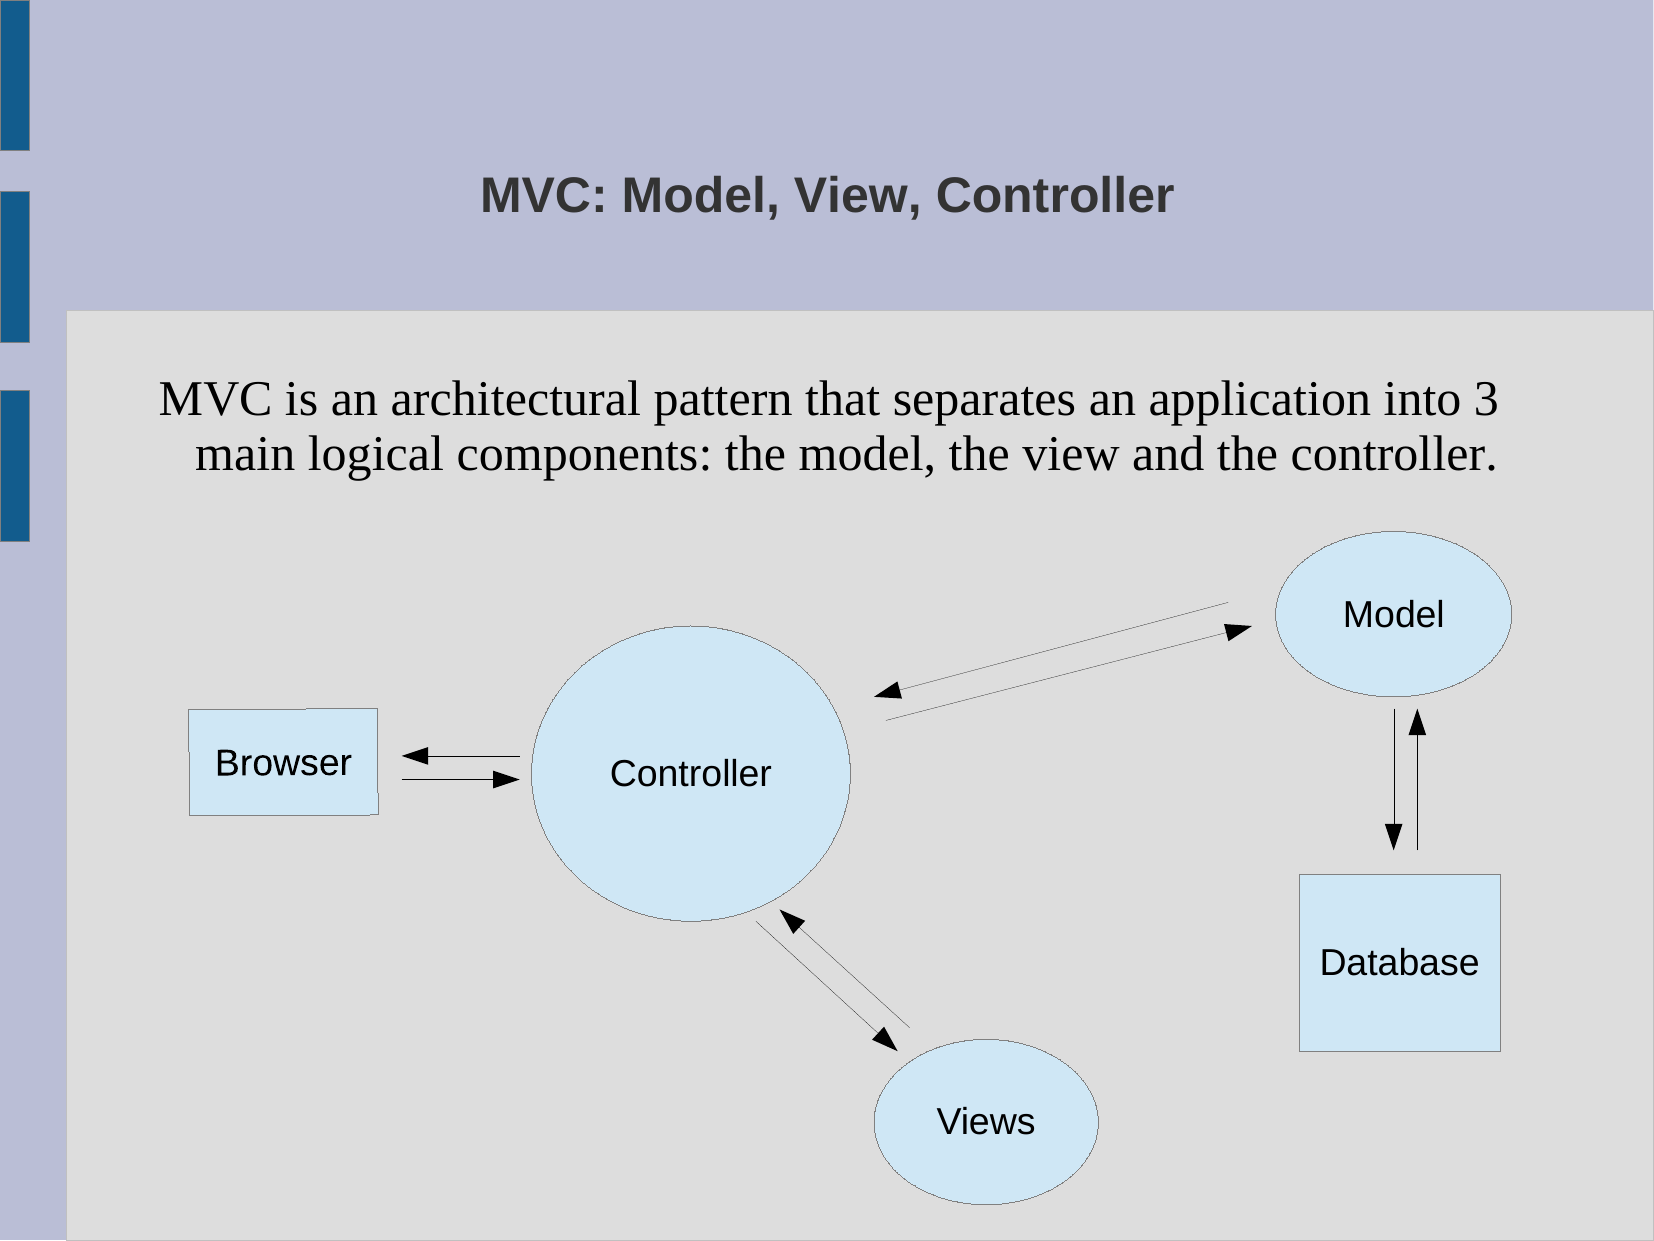

MVC is an architectural pattern that separates an application into 3 main logical components: the model, the view and the controller.
# MVC: Model, View, Controller
Model
Controller
Browser
Database
Views